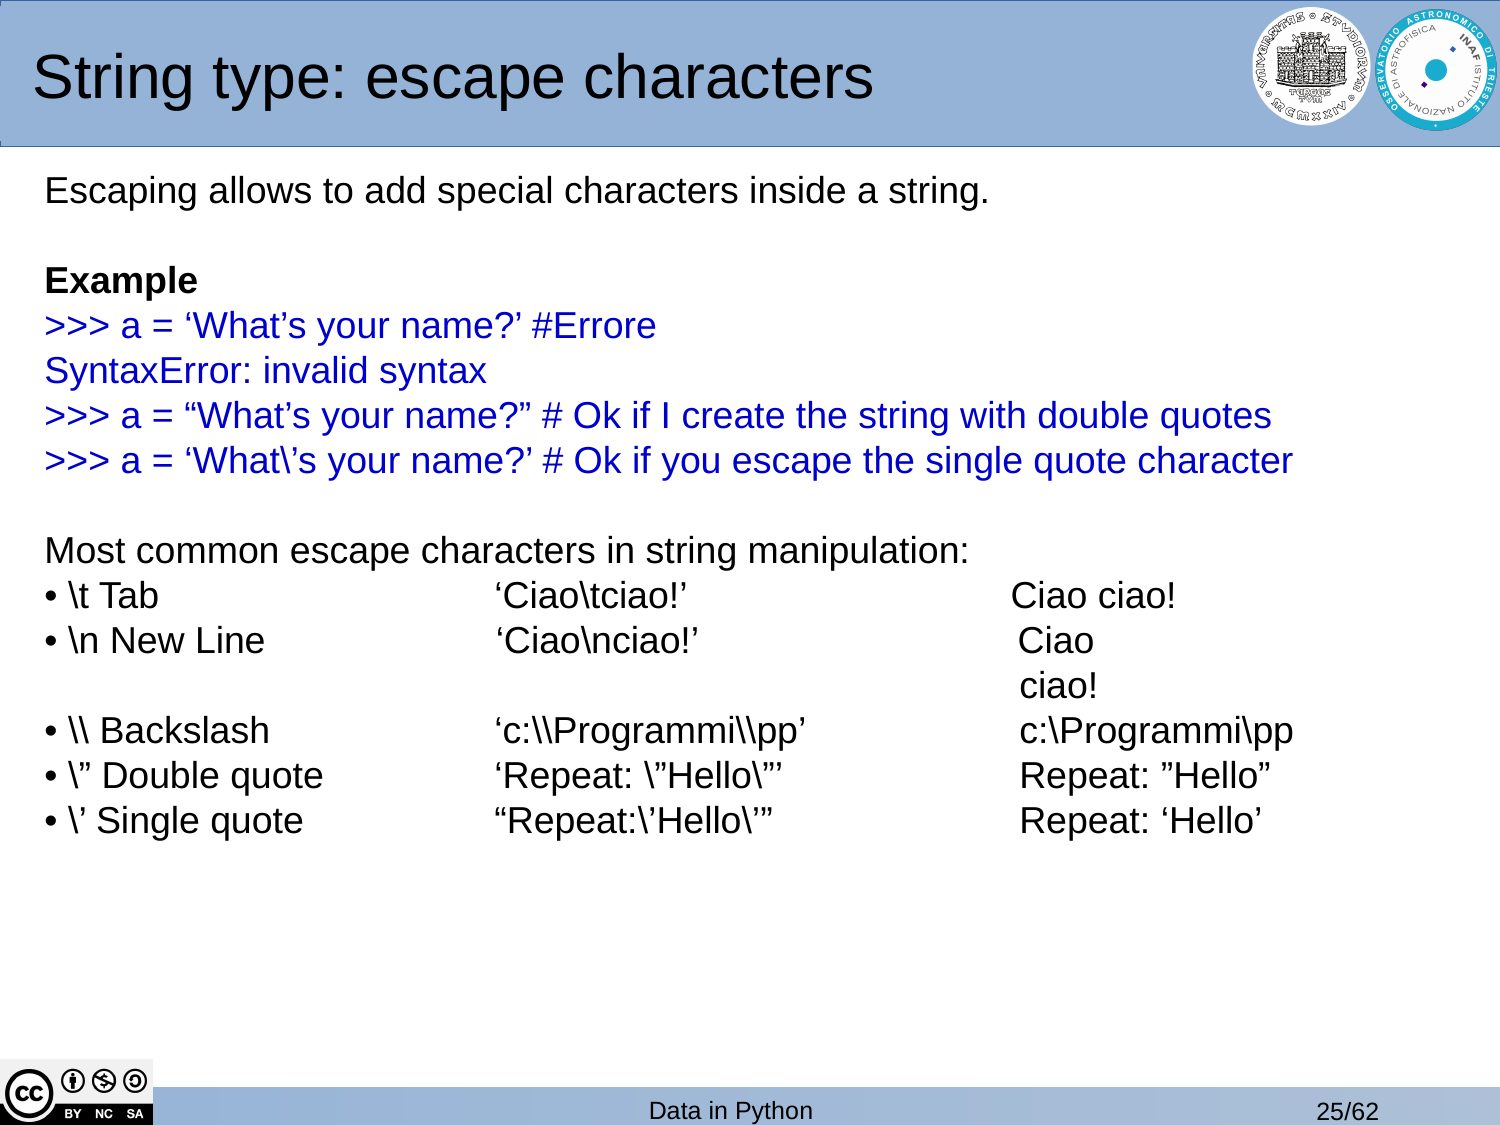

String type: escape characters
# Escaping allows to add special characters inside a string.
Example
>>> a = ‘What’s your name?’ #Errore
SyntaxError: invalid syntax
>>> a = “What’s your name?” # Ok if I create the string with double quotes
>>> a = ‘What\’s your name?’ # Ok if you escape the single quote character
Most common escape characters in string manipulation:
• \t Tab					‘Ciao\tciao!’ Ciao ciao!
• \n New Line ‘Ciao\nciao!’				 Ciao
 													ciao!
• \\ Backslash			‘c:\\Programmi\\pp’ 			c:\Programmi\pp
• \” Double quote 			‘Repeat: \”Hello\”’ 				Repeat: ”Hello”
• \’ Single quote			“Repeat:\’Hello\’” 				Repeat: ‘Hello’